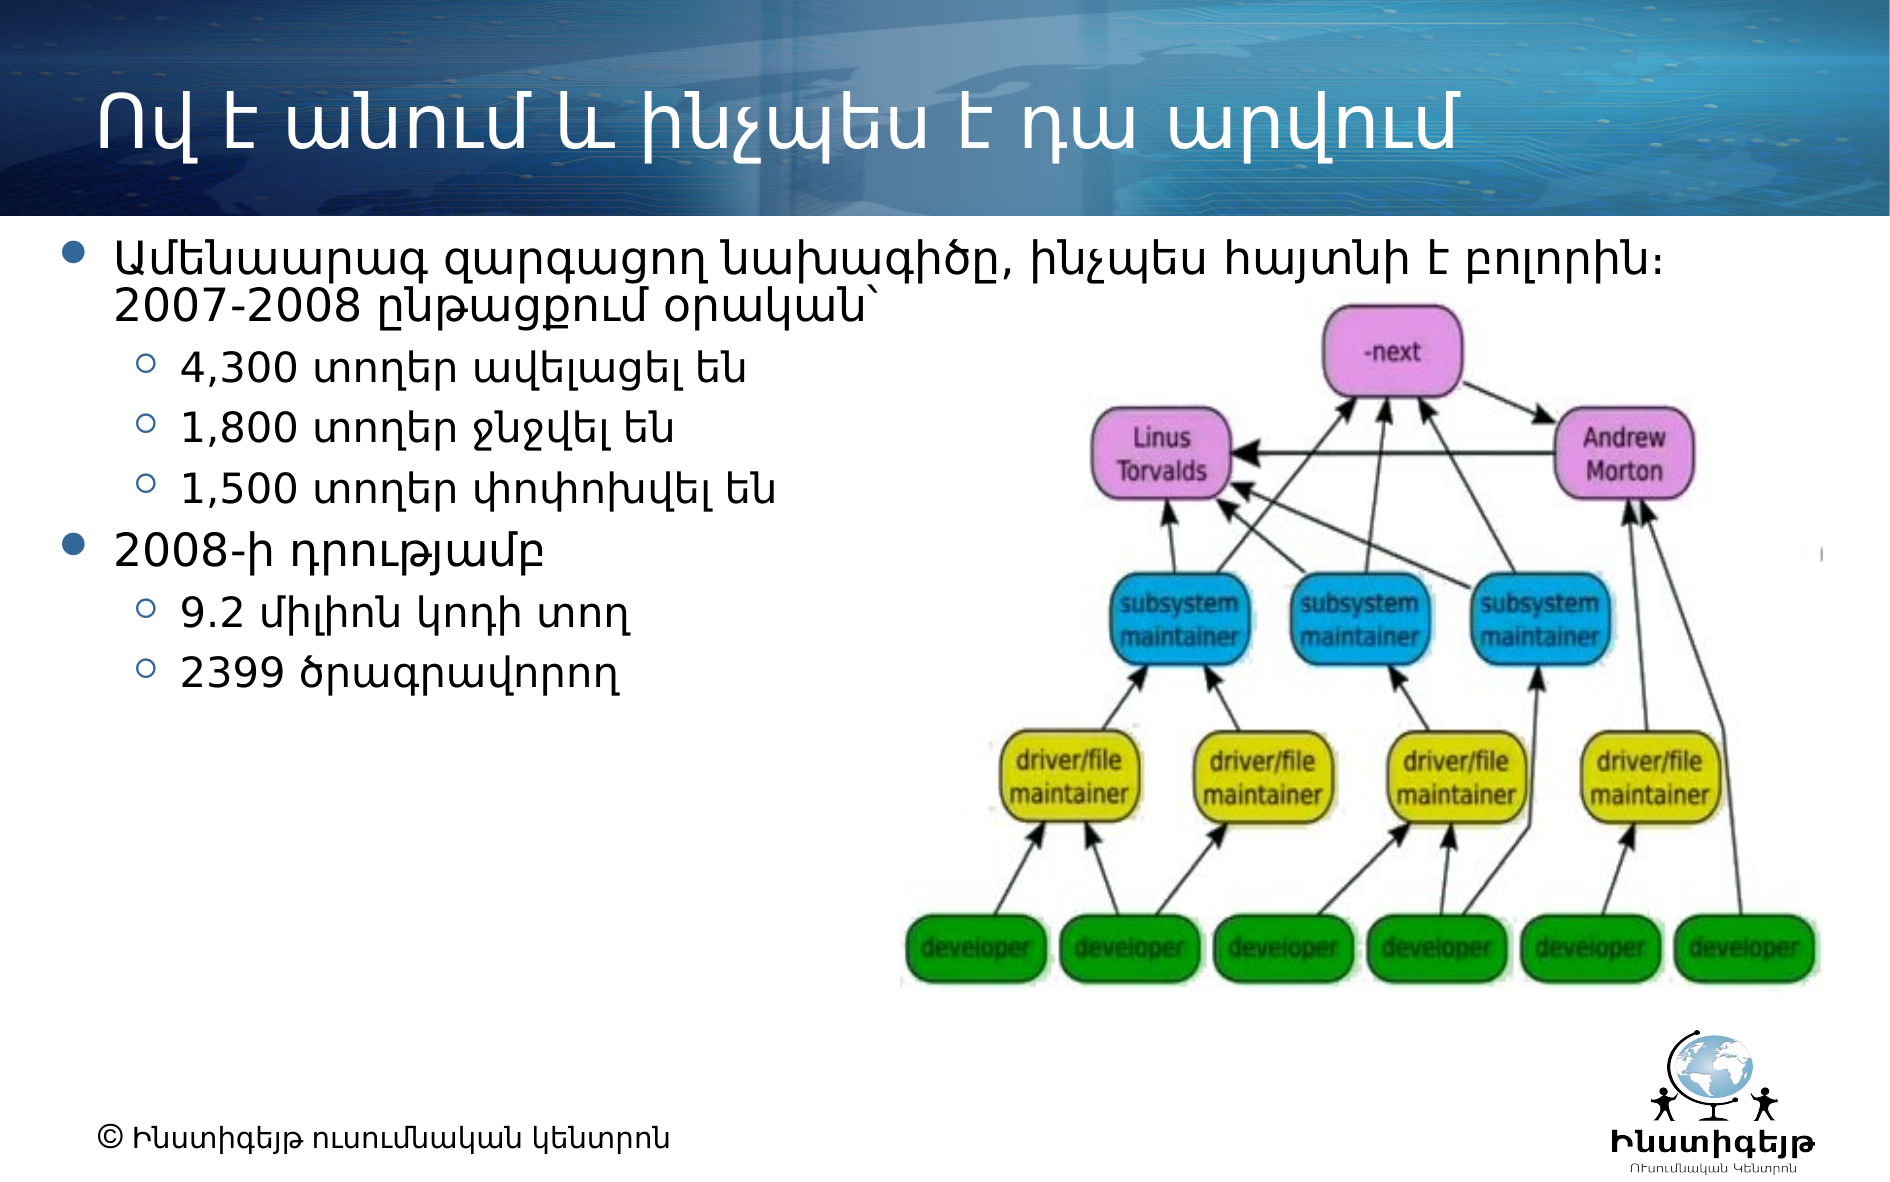

Ով է անում և ինչպես է դա արվում
# Ամենաարագ զարգացող նախագիծը, ինչպես հայտնի է բոլորին։ 2007-2008 ընթացքում օրական՝
4,300 տողեր ավելացել են
1,800 տողեր ջնջվել են
1,500 տողեր փոփոխվել են
2008-ի դրությամբ
9.2 միլիոն կոդի տող
2399 ծրագրավորող